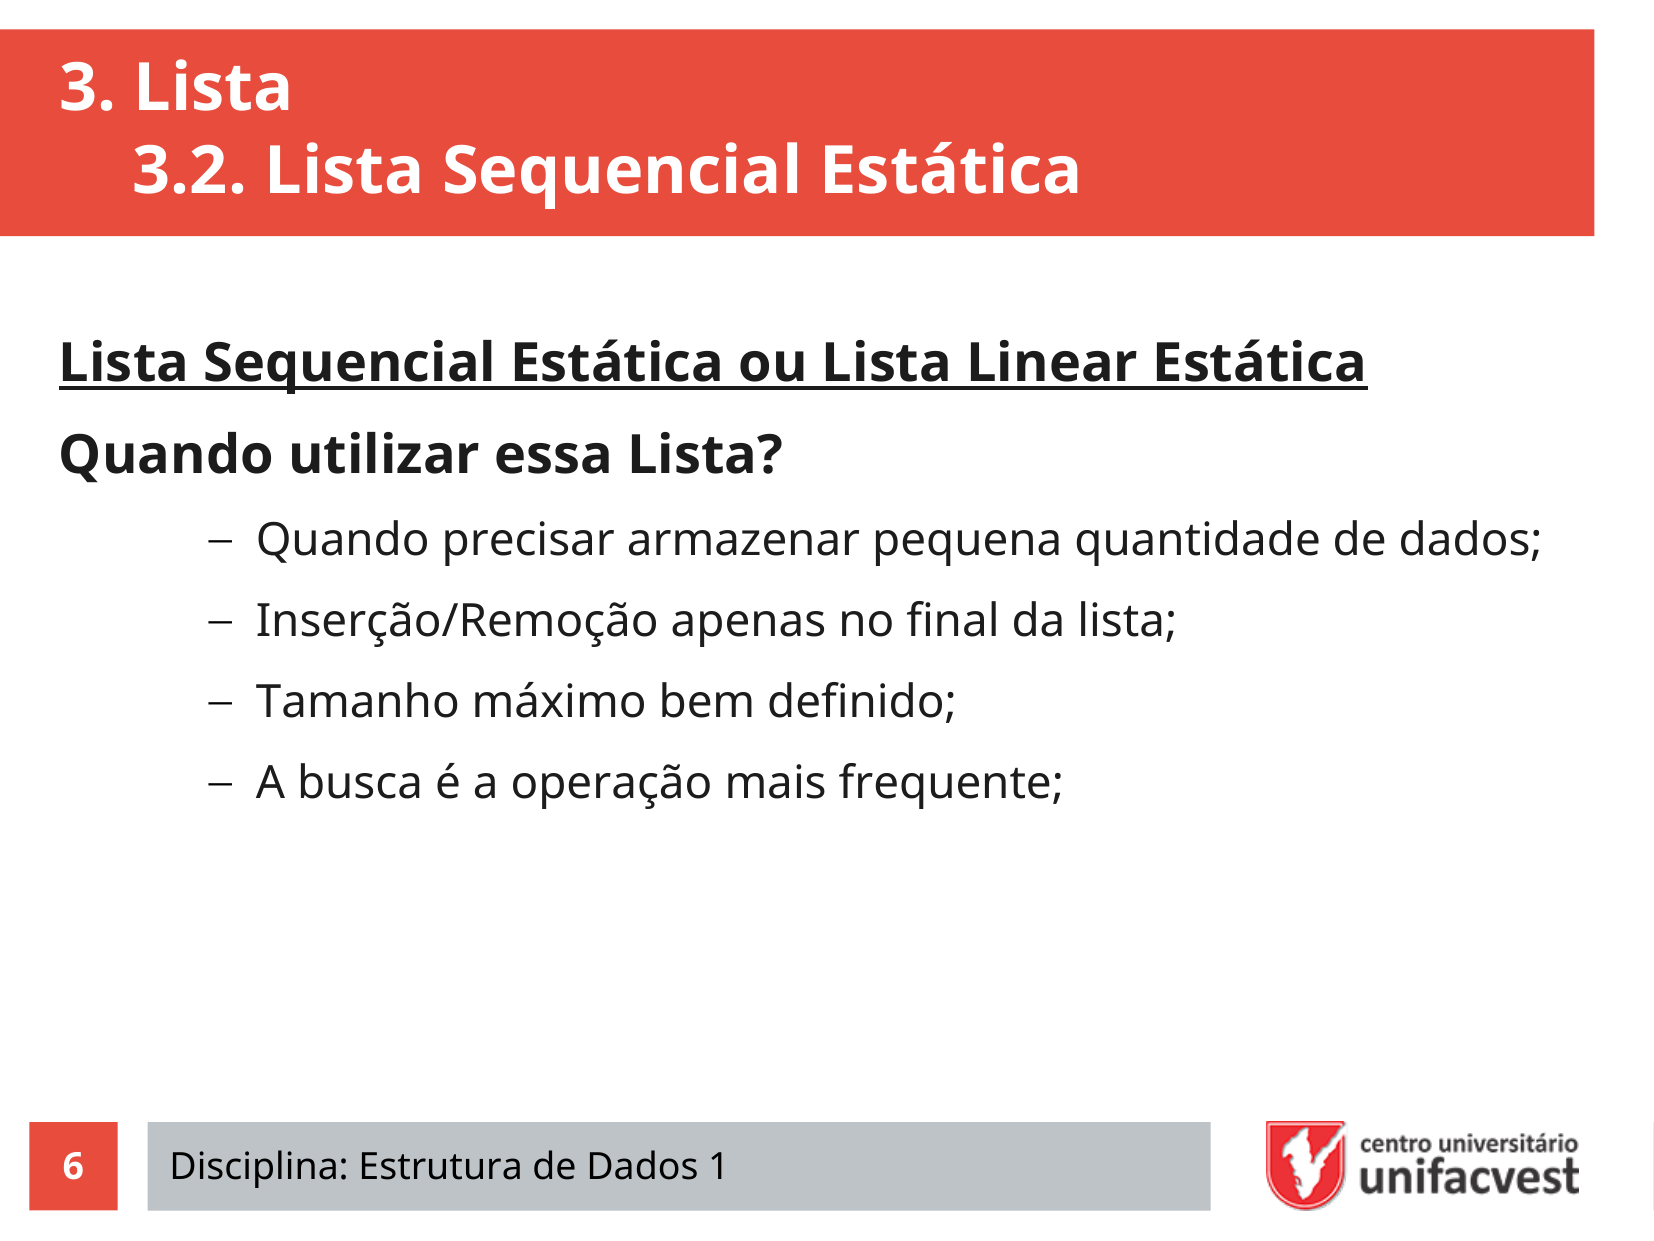

# 3. Lista 3.2. Lista Sequencial Estática
Lista Sequencial Estática ou Lista Linear Estática
Quando utilizar essa Lista?
Quando precisar armazenar pequena quantidade de dados;
Inserção/Remoção apenas no final da lista;
Tamanho máximo bem definido;
A busca é a operação mais frequente;
6
Disciplina: Estrutura de Dados 1